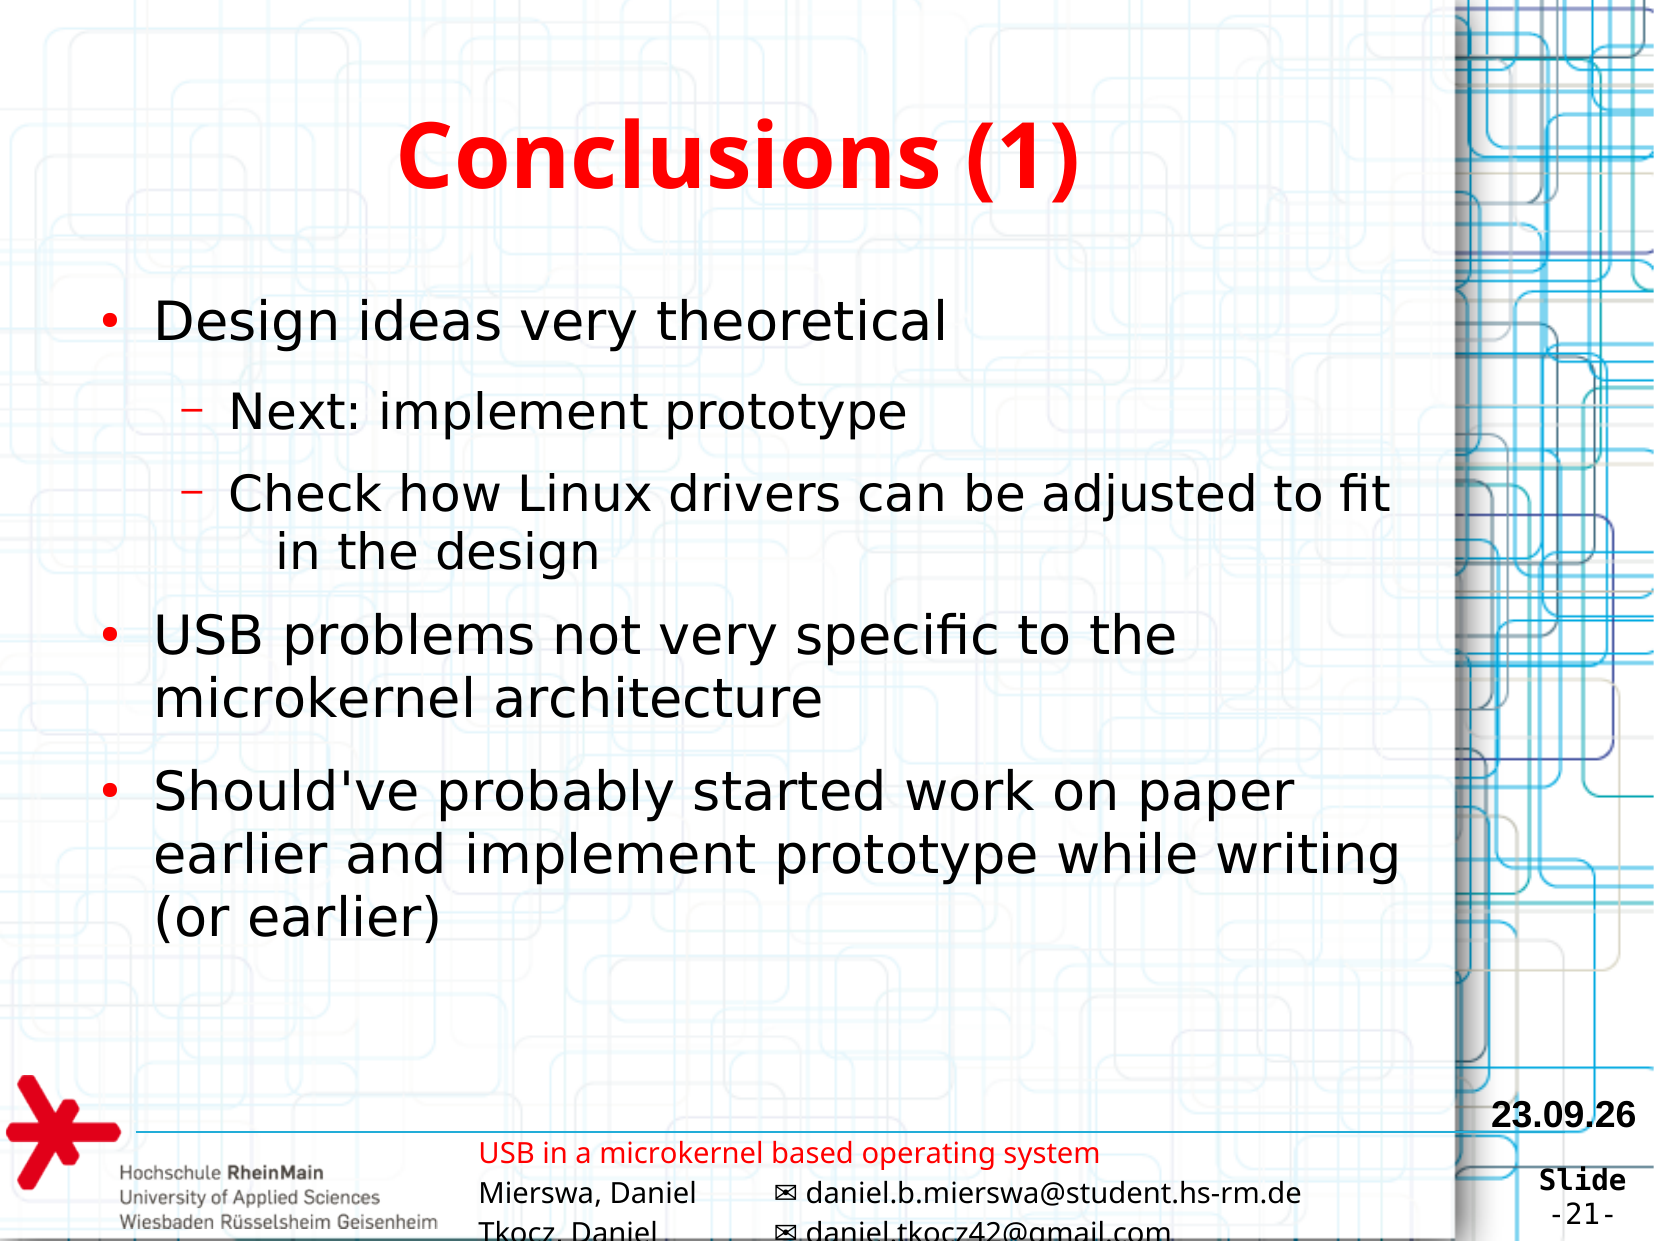

# Conclusions (1)
Design ideas very theoretical
Next: implement prototype
Check how Linux drivers can be adjusted to fit in the design
USB problems not very specific to the microkernel architecture
Should've probably started work on paper earlier and implement prototype while writing (or earlier)
21